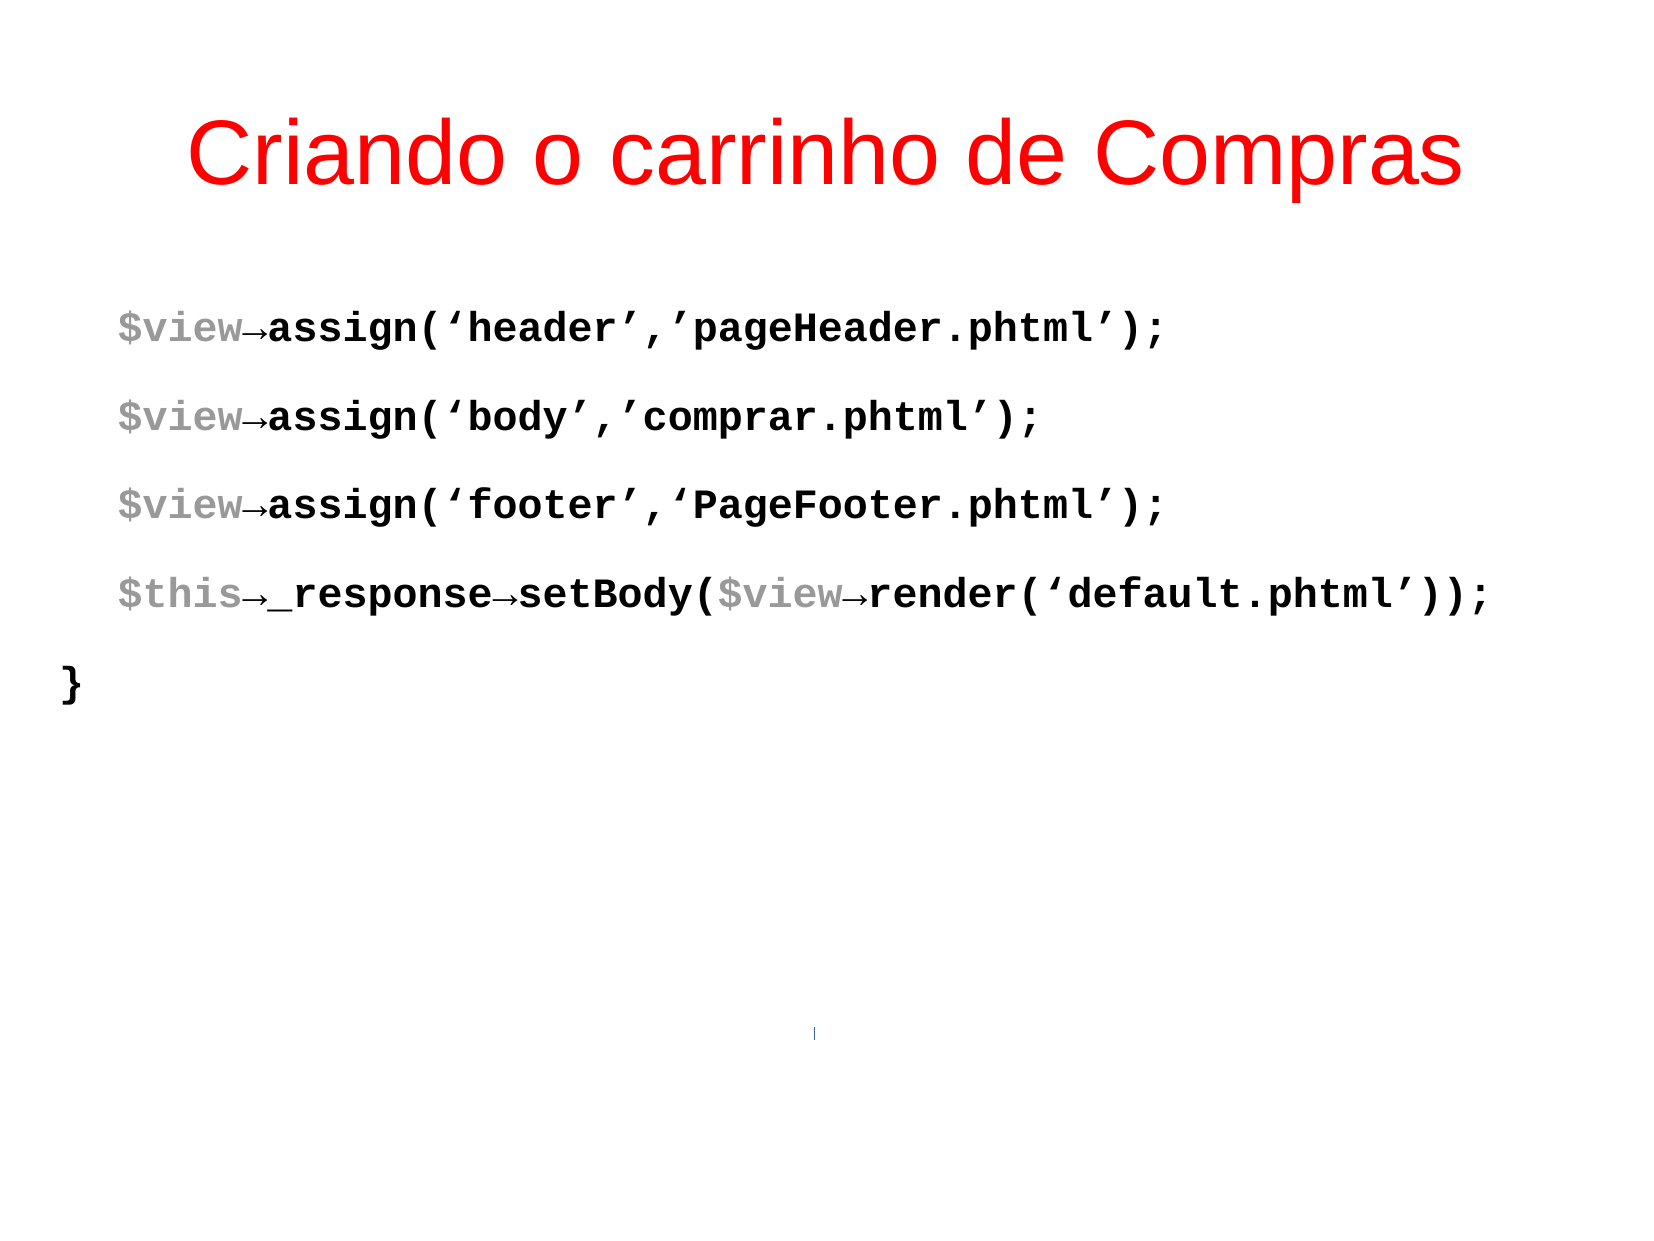

# Criando o carrinho de Compras
$view→assign(‘header’,’pageHeader.phtml’);
$view→assign(‘body’,’comprar.phtml’);
$view→assign(‘footer’,‘PageFooter.phtml’);
$this→_response→setBody($view→render(‘default.phtml’));
}